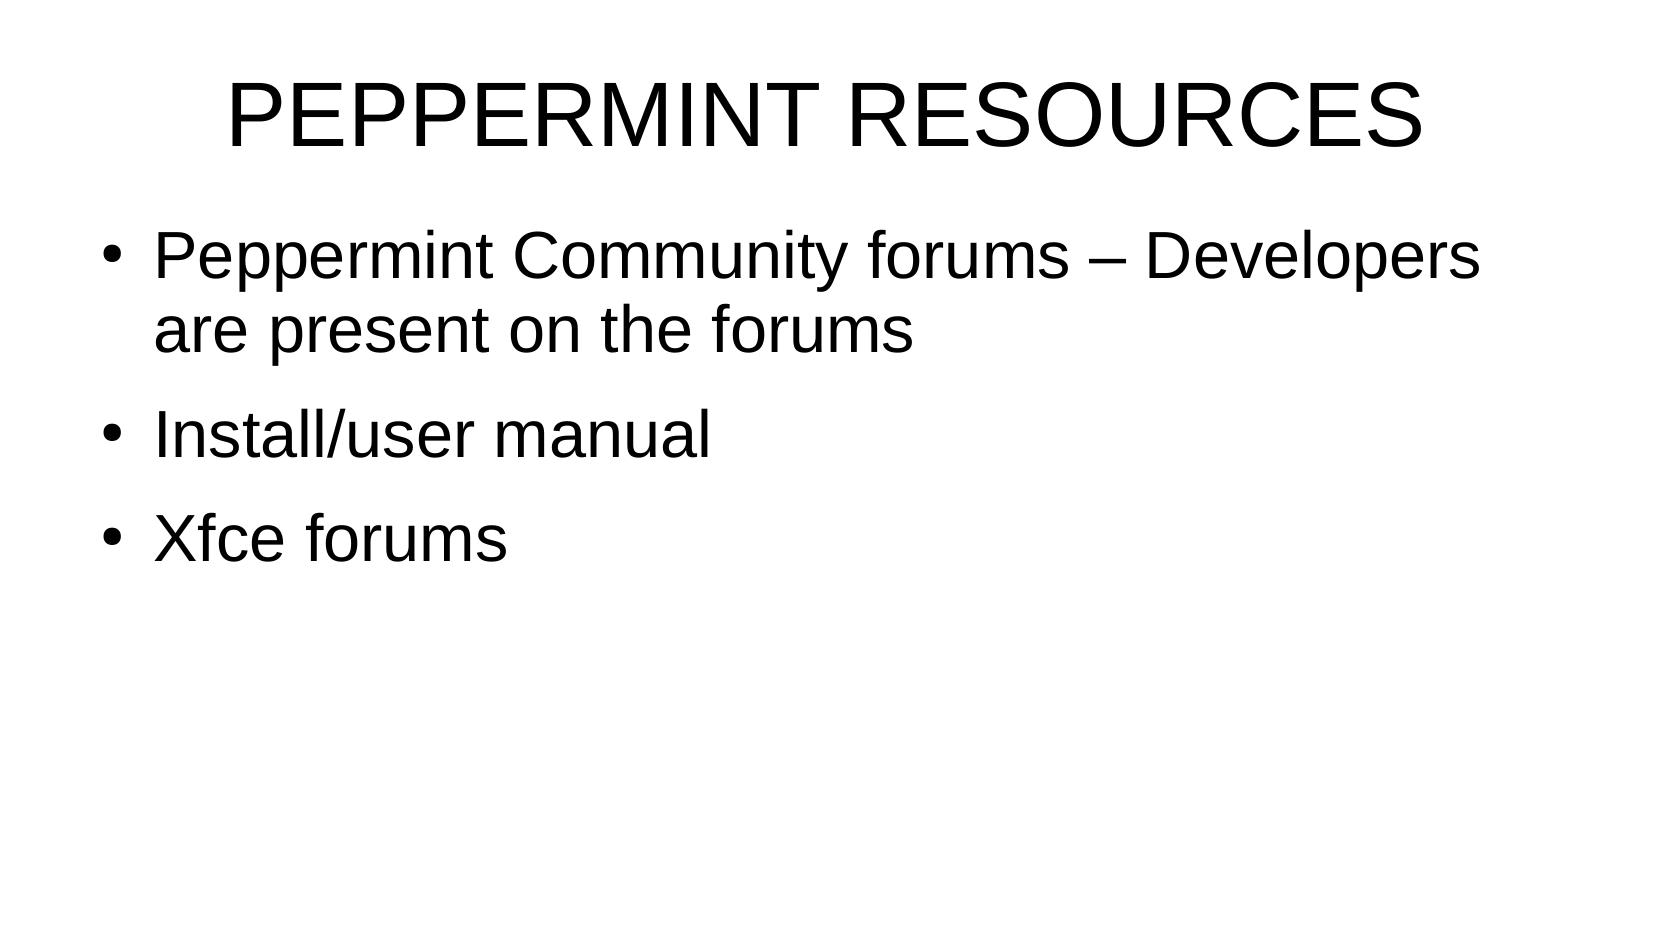

# PEPPERMINT RESOURCES
Peppermint Community forums – Developers are present on the forums
Install/user manual
Xfce forums